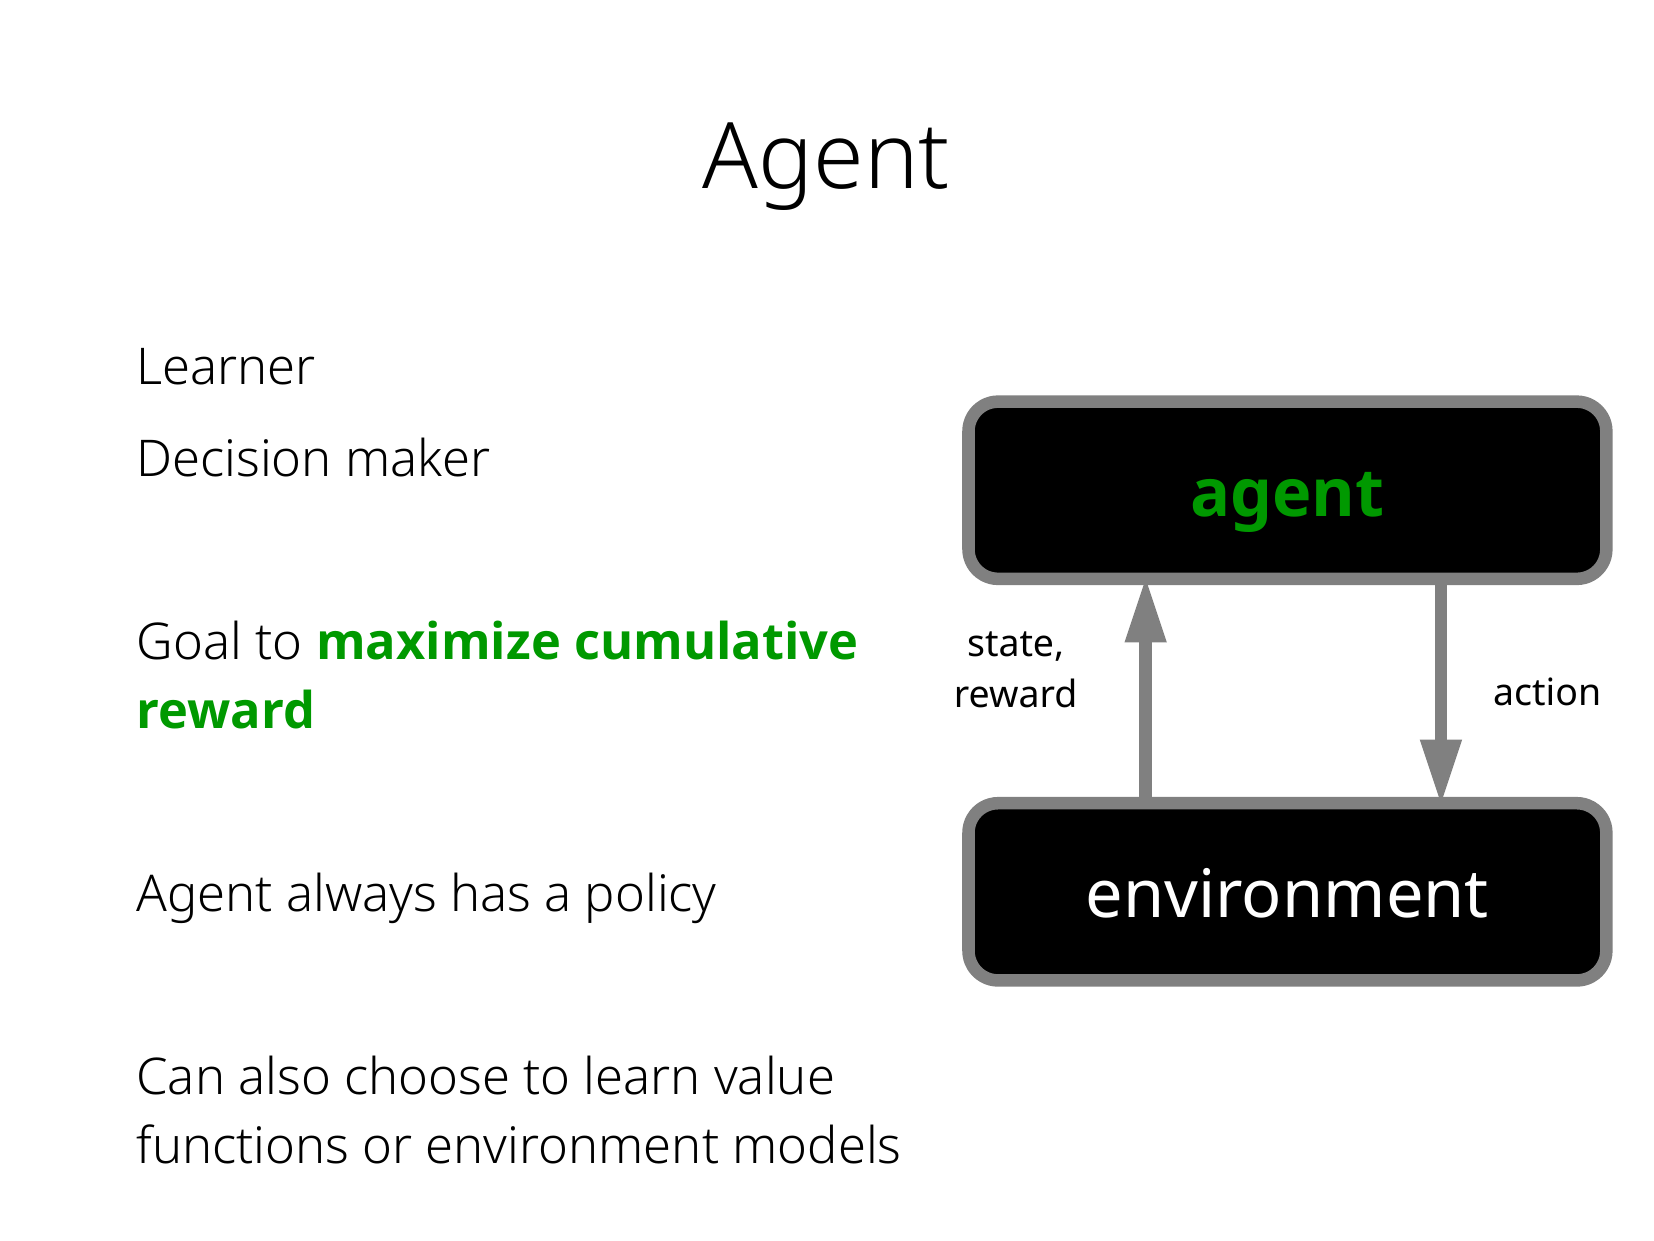

# Agent
Learner
Decision maker
Goal to maximize cumulative reward
Agent always has a policy
Can also choose to learn value functions or environment models
agent
state,
reward
action
environment